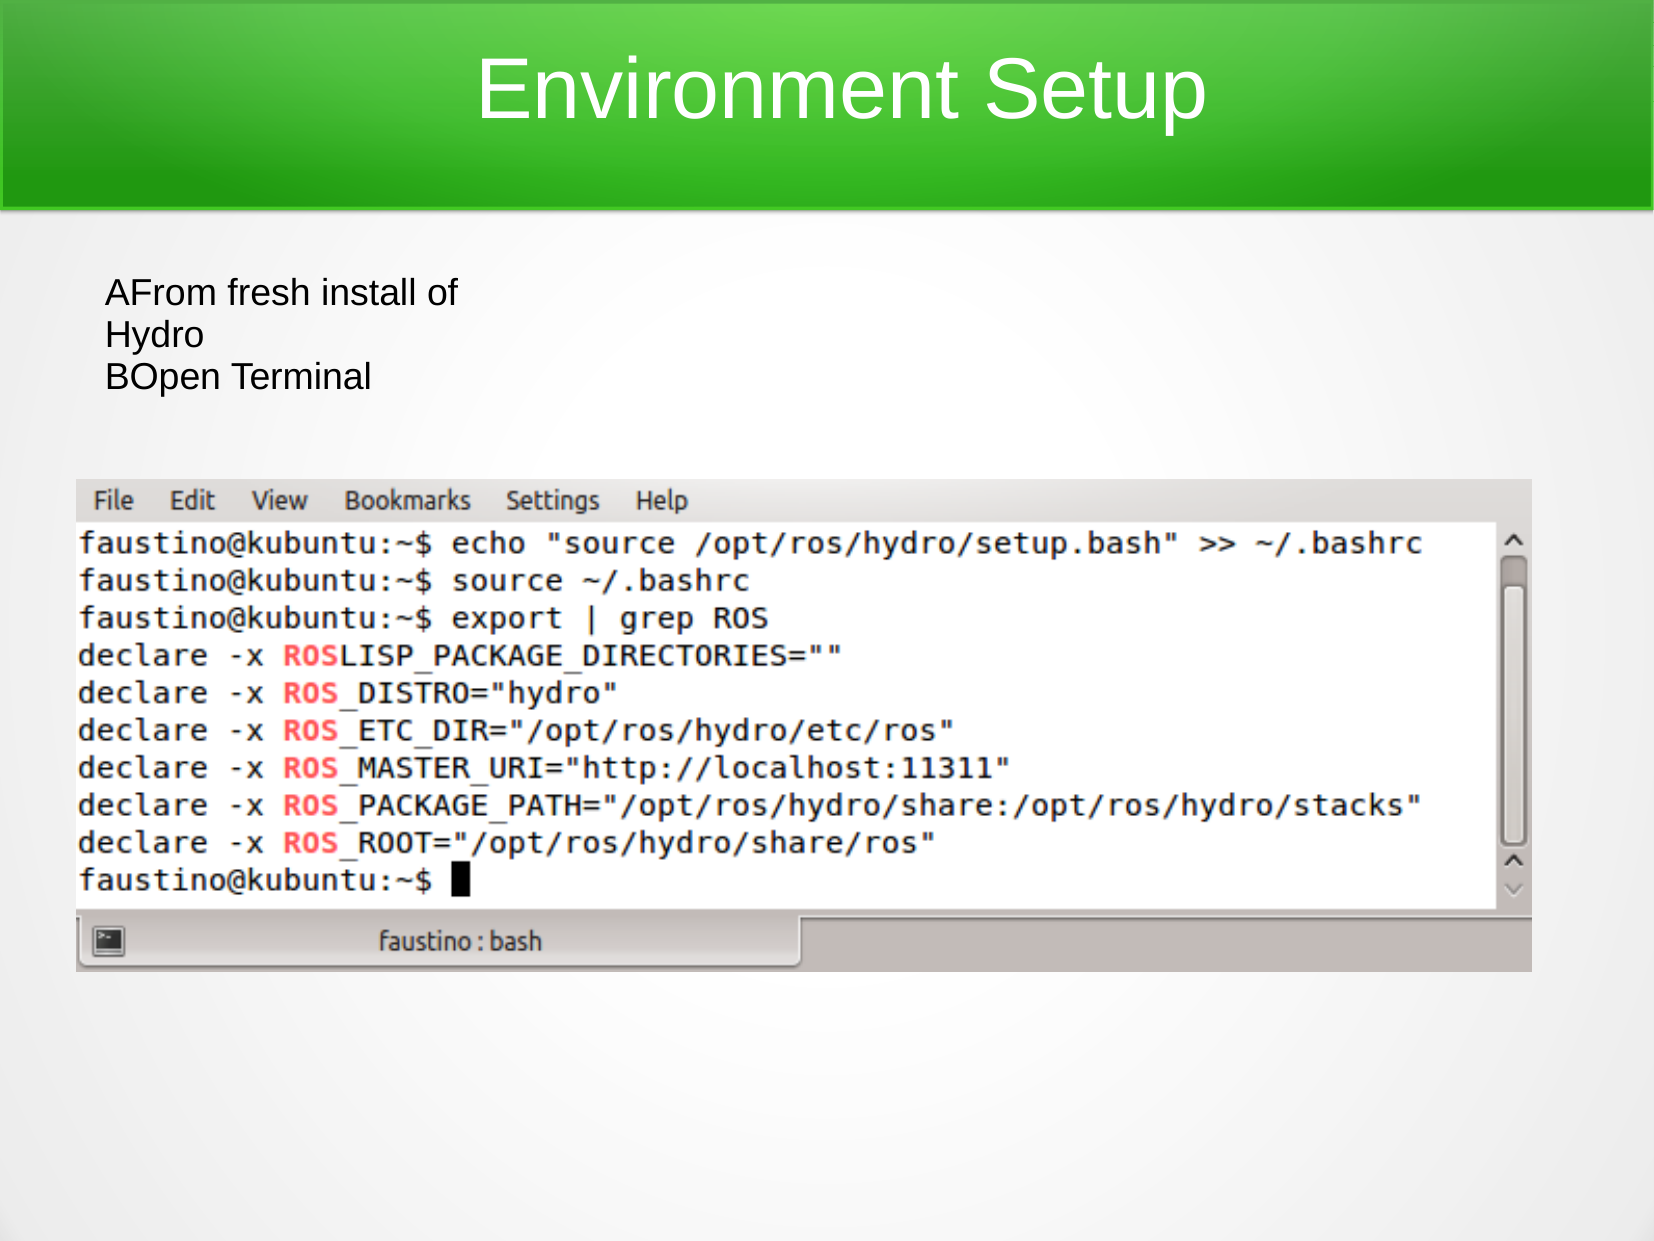

# Environment Setup
From fresh install of Hydro
Open Terminal